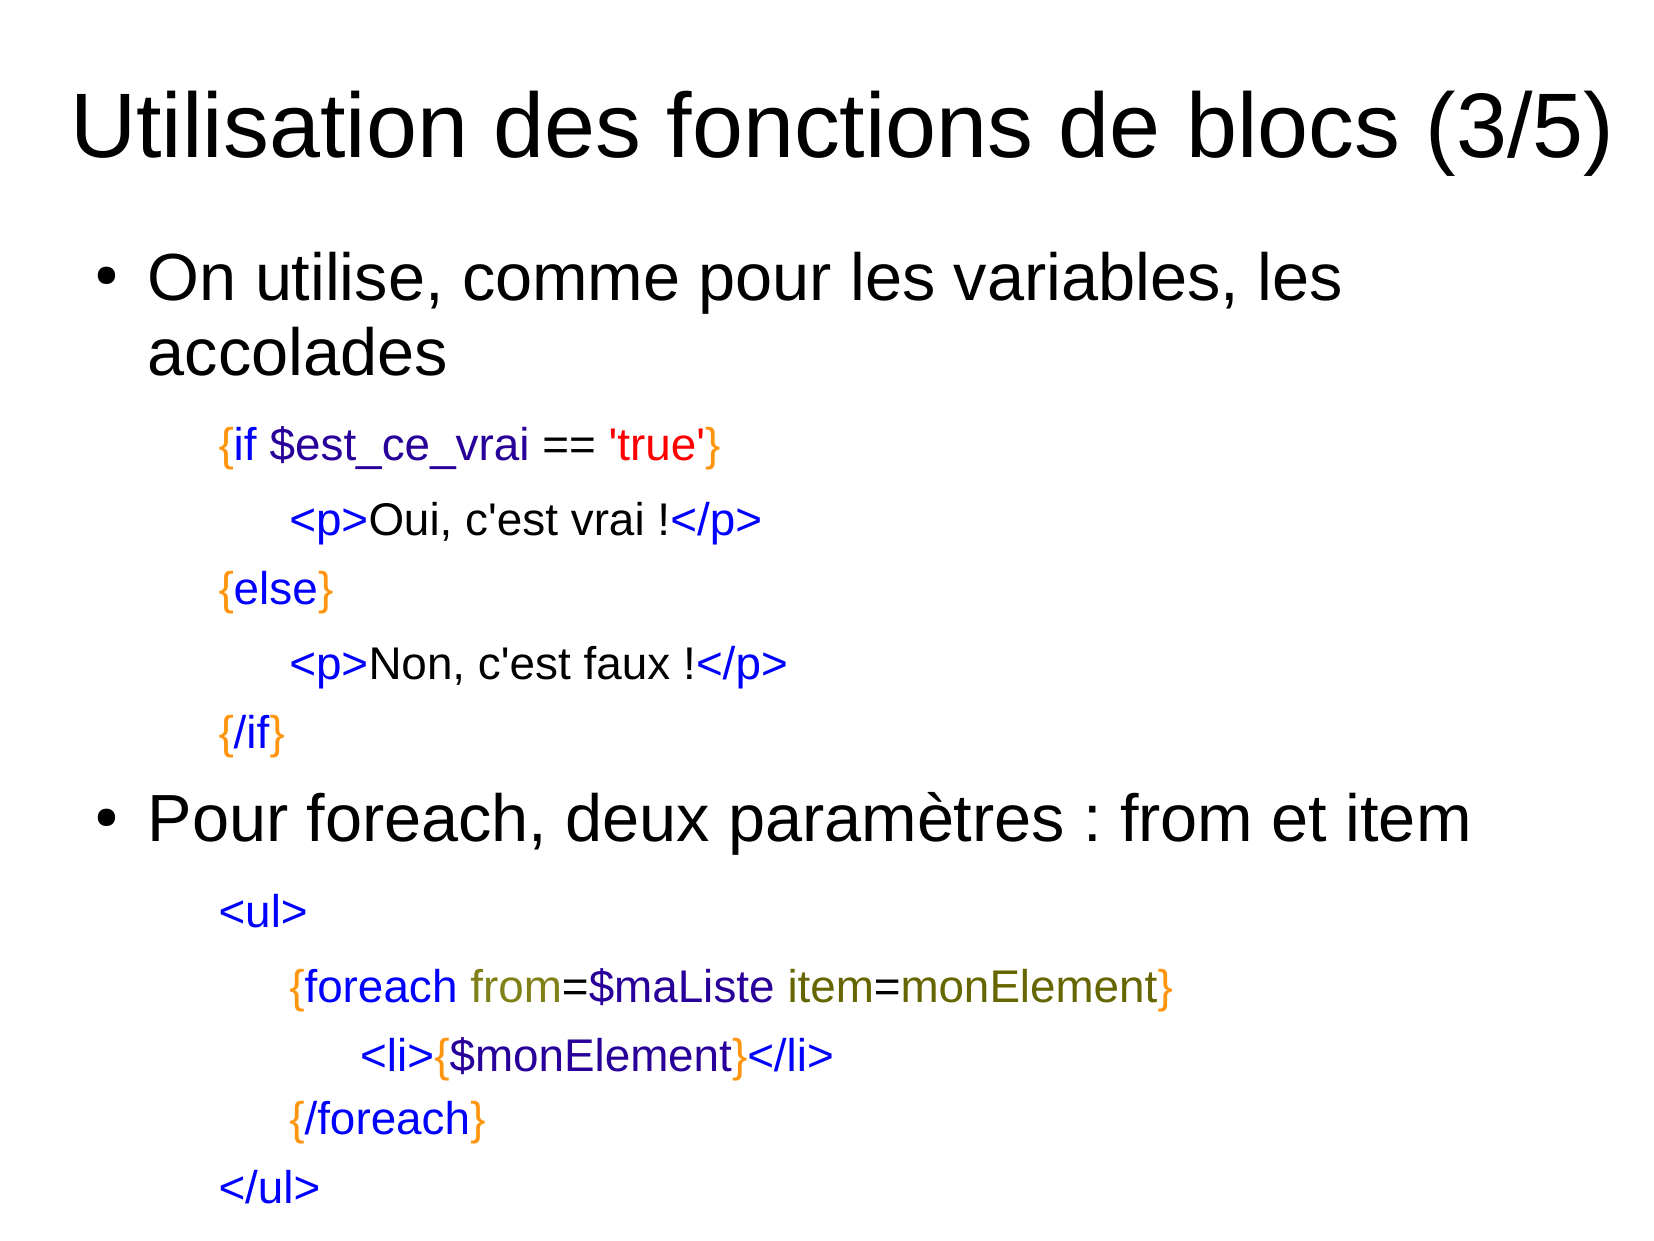

# Utilisation des fonctions de blocs (3/5)
On utilise, comme pour les variables, les accolades
{if $est_ce_vrai == 'true'}
<p>Oui, c'est vrai !</p>
{else}
<p>Non, c'est faux !</p>
{/if}
Pour foreach, deux paramètres : from et item
<ul>
{foreach from=$maListe item=monElement}
<li>{$monElement}</li>
{/foreach}
</ul>